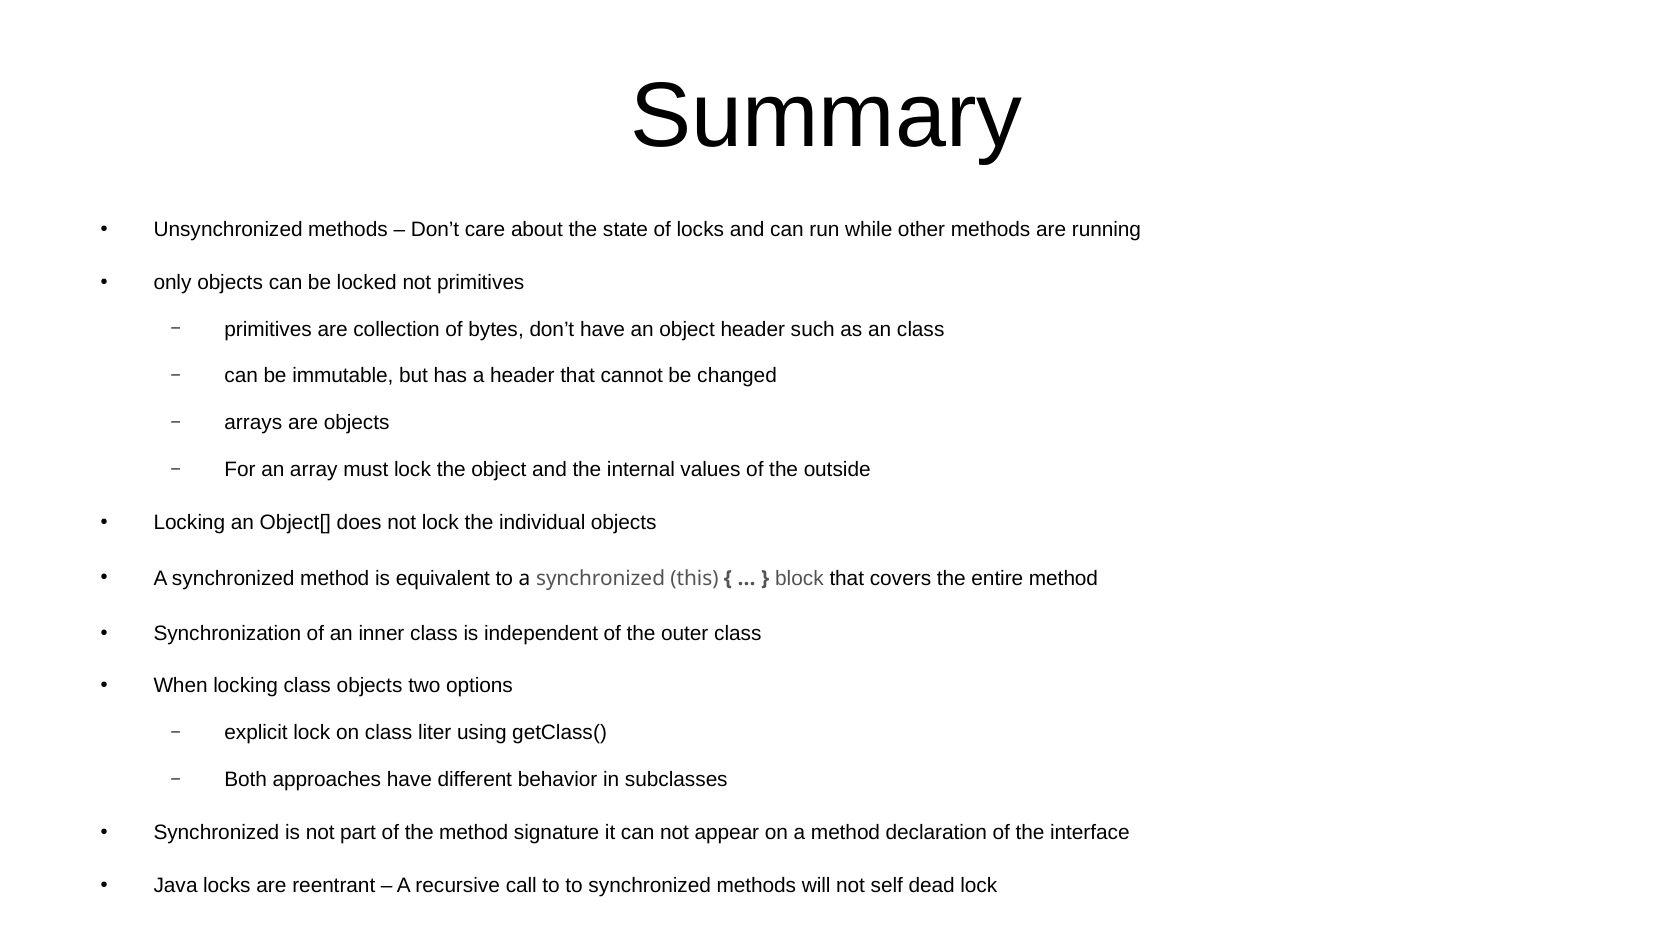

# Summary
Unsynchronized methods – Don’t care about the state of locks and can run while other methods are running
only objects can be locked not primitives
primitives are collection of bytes, don’t have an object header such as an class
can be immutable, but has a header that cannot be changed
arrays are objects
For an array must lock the object and the internal values of the outside
Locking an Object[] does not lock the individual objects
A synchronized method is equivalent to a synchronized (this) { ... } block that covers the entire method
Synchronization of an inner class is independent of the outer class
When locking class objects two options
explicit lock on class liter using getClass()
Both approaches have different behavior in subclasses
Synchronized is not part of the method signature it can not appear on a method declaration of the interface
Java locks are reentrant – A recursive call to to synchronized methods will not self dead lock